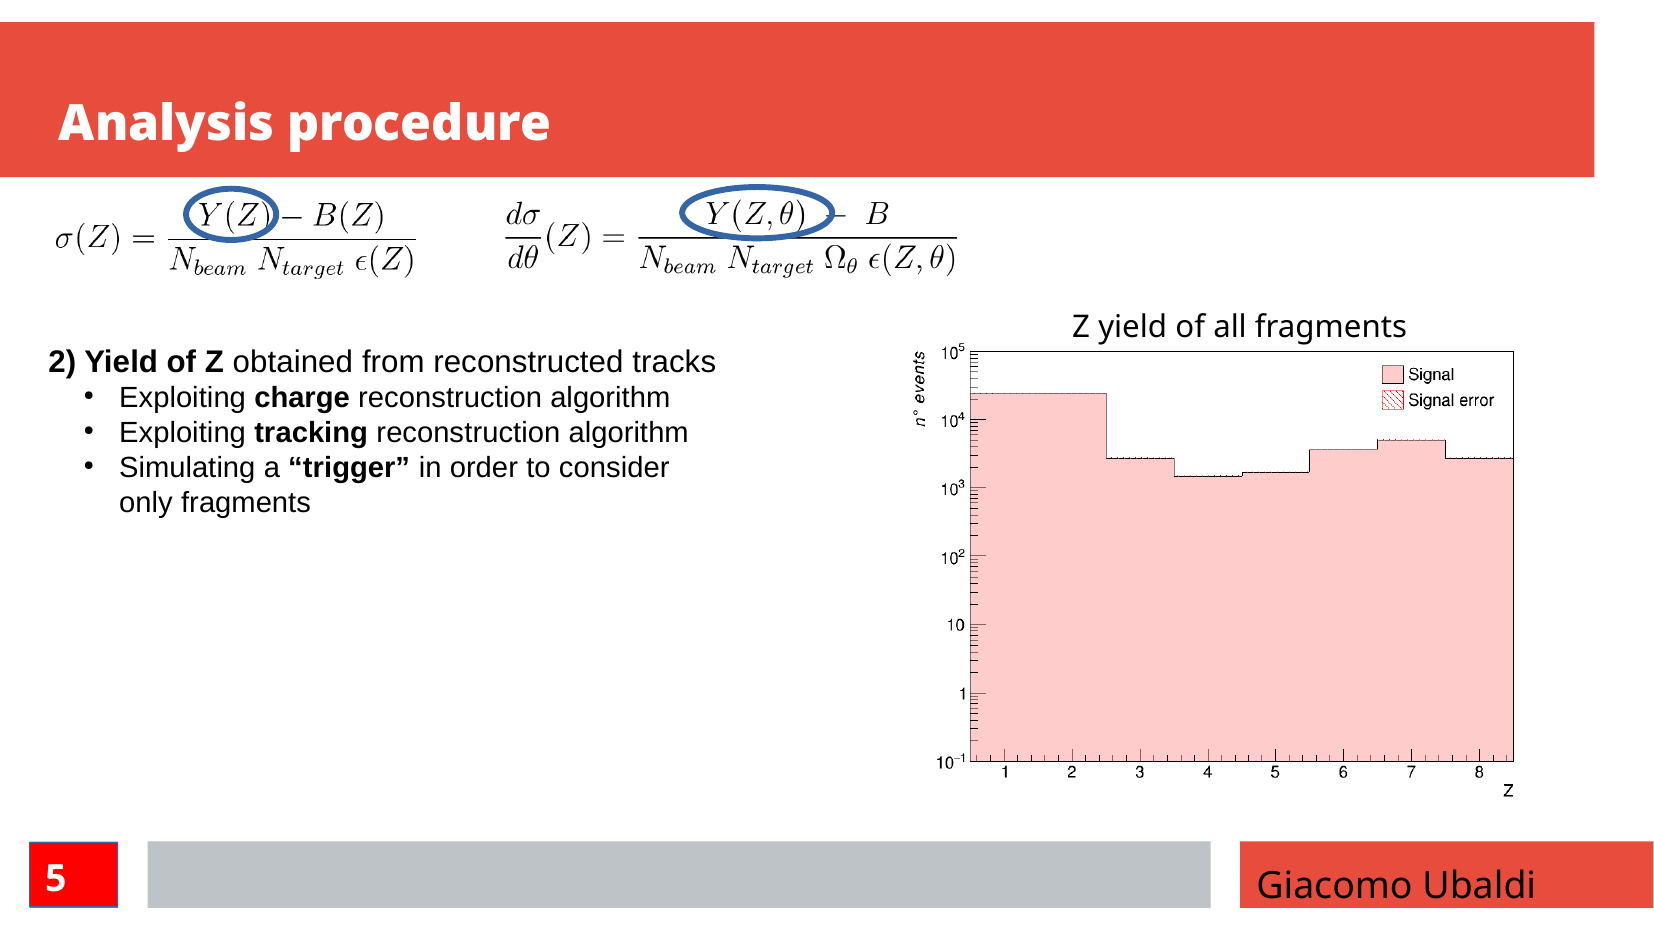

# Analysis procedure
Z yield of all fragments
2) Yield of Z obtained from reconstructed tracks
Exploiting charge reconstruction algorithm
Exploiting tracking reconstruction algorithm
Simulating a “trigger” in order to consider
only fragments
12
5
Giacomo Ubaldi